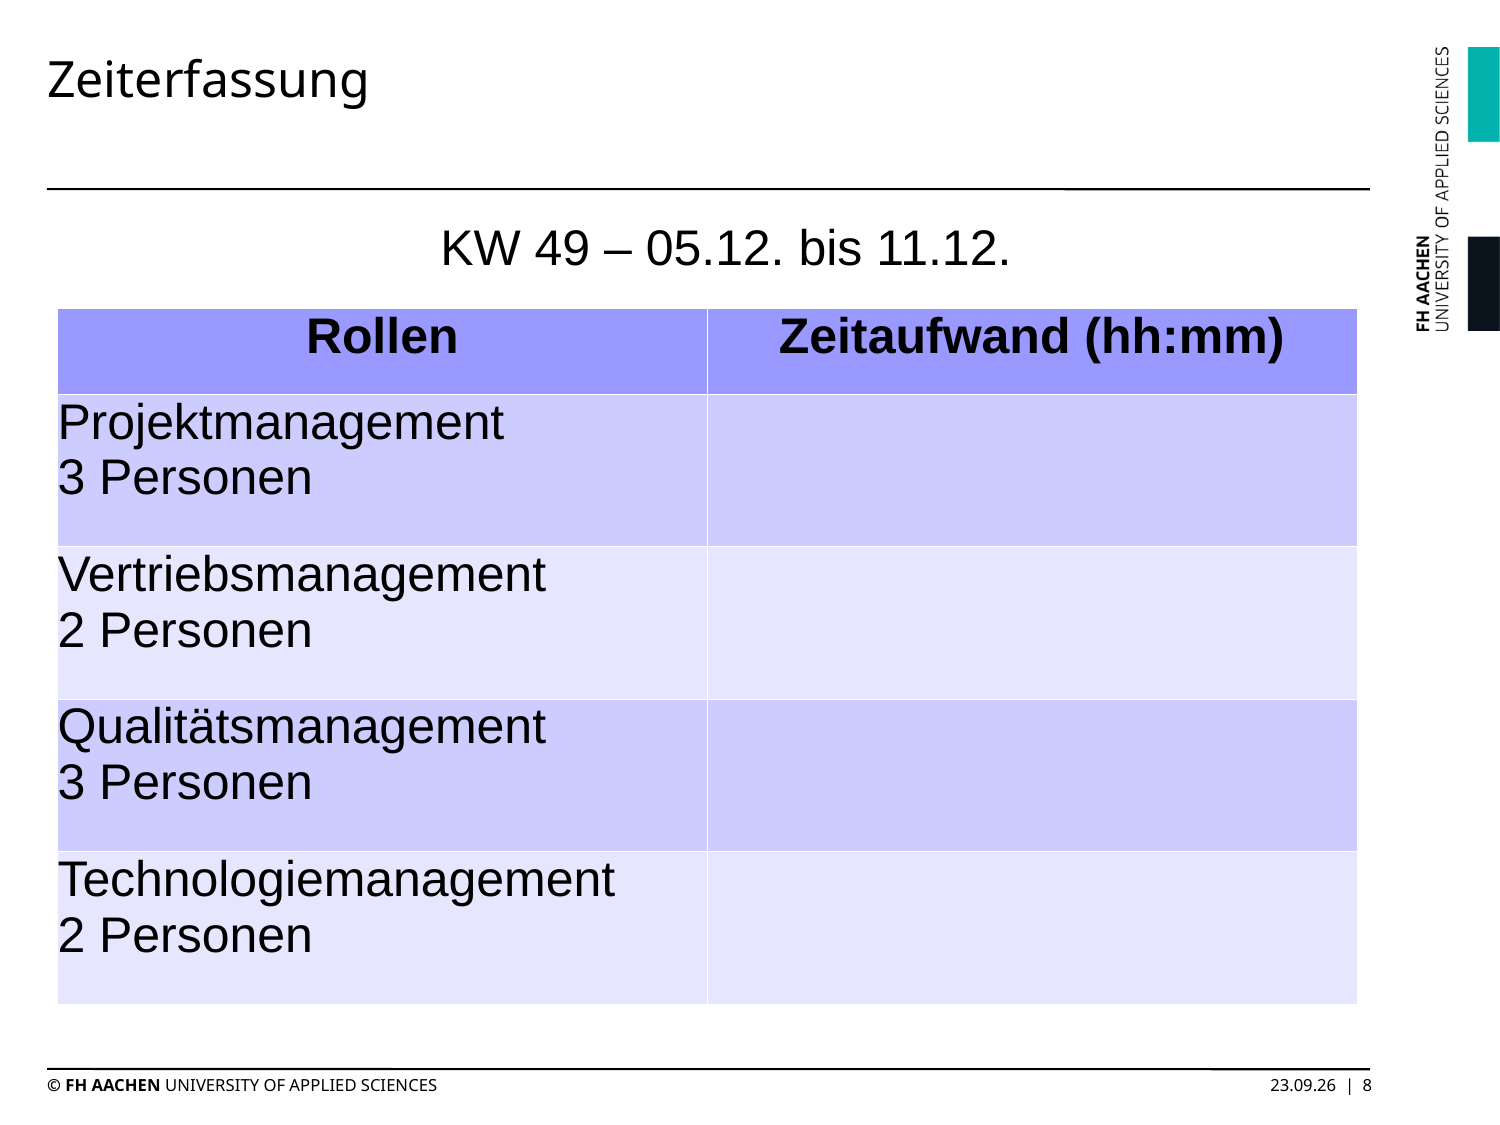

# Zeiterfassung
KW 49 – 05.12. bis 11.12.
| Rollen | Zeitaufwand (hh:mm) |
| --- | --- |
| Projektmanagement 3 Personen | |
| Vertriebsmanagement 2 Personen | |
| Qualitätsmanagement 3 Personen | |
| Technologiemanagement 2 Personen | |